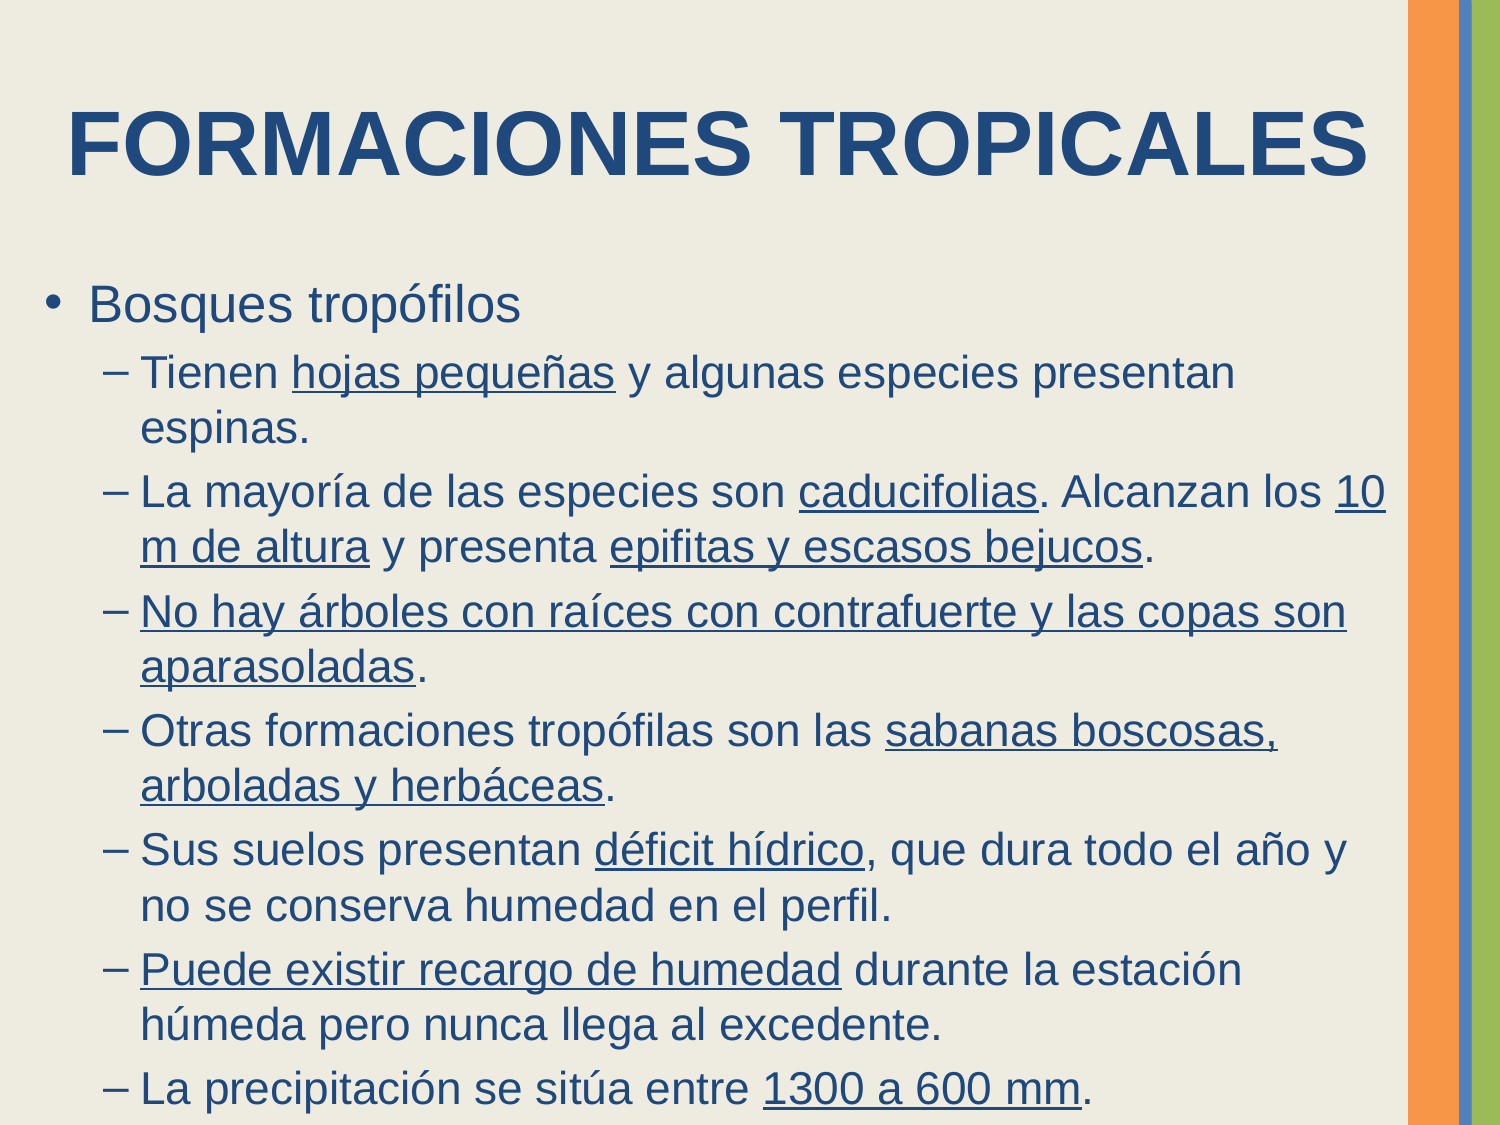

# Formaciones tropicales
Bosques tropófilos
Tienen hojas pequeñas y algunas especies presentan espinas.
La mayoría de las especies son caducifolias. Alcanzan los 10 m de altura y presenta epifitas y escasos bejucos.
No hay árboles con raíces con contrafuerte y las copas son aparasoladas.
Otras formaciones tropófilas son las sabanas boscosas, arboladas y herbáceas.
Sus suelos presentan déficit hídrico, que dura todo el año y no se conserva humedad en el perfil.
Puede existir recargo de humedad durante la estación húmeda pero nunca llega al excedente.
La precipitación se sitúa entre 1300 a 600 mm.